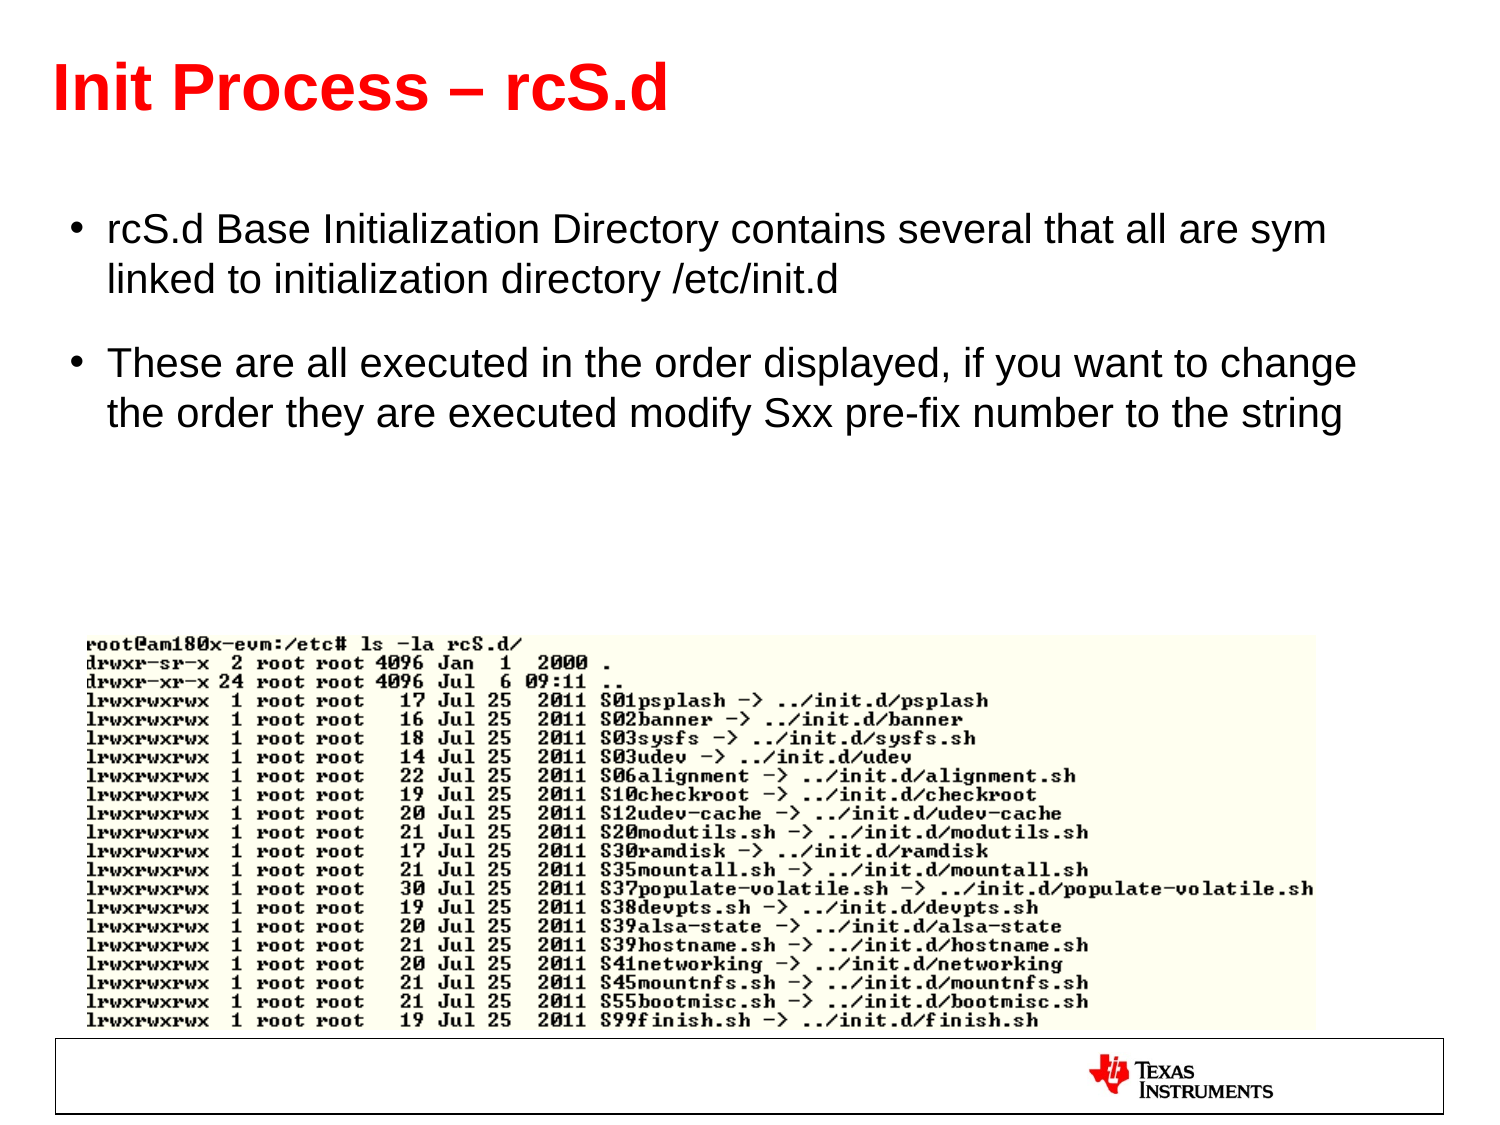

# Init Process – rcS.d
rcS.d Base Initialization Directory contains several that all are sym linked to initialization directory /etc/init.d
These are all executed in the order displayed, if you want to change the order they are executed modify Sxx pre-fix number to the string